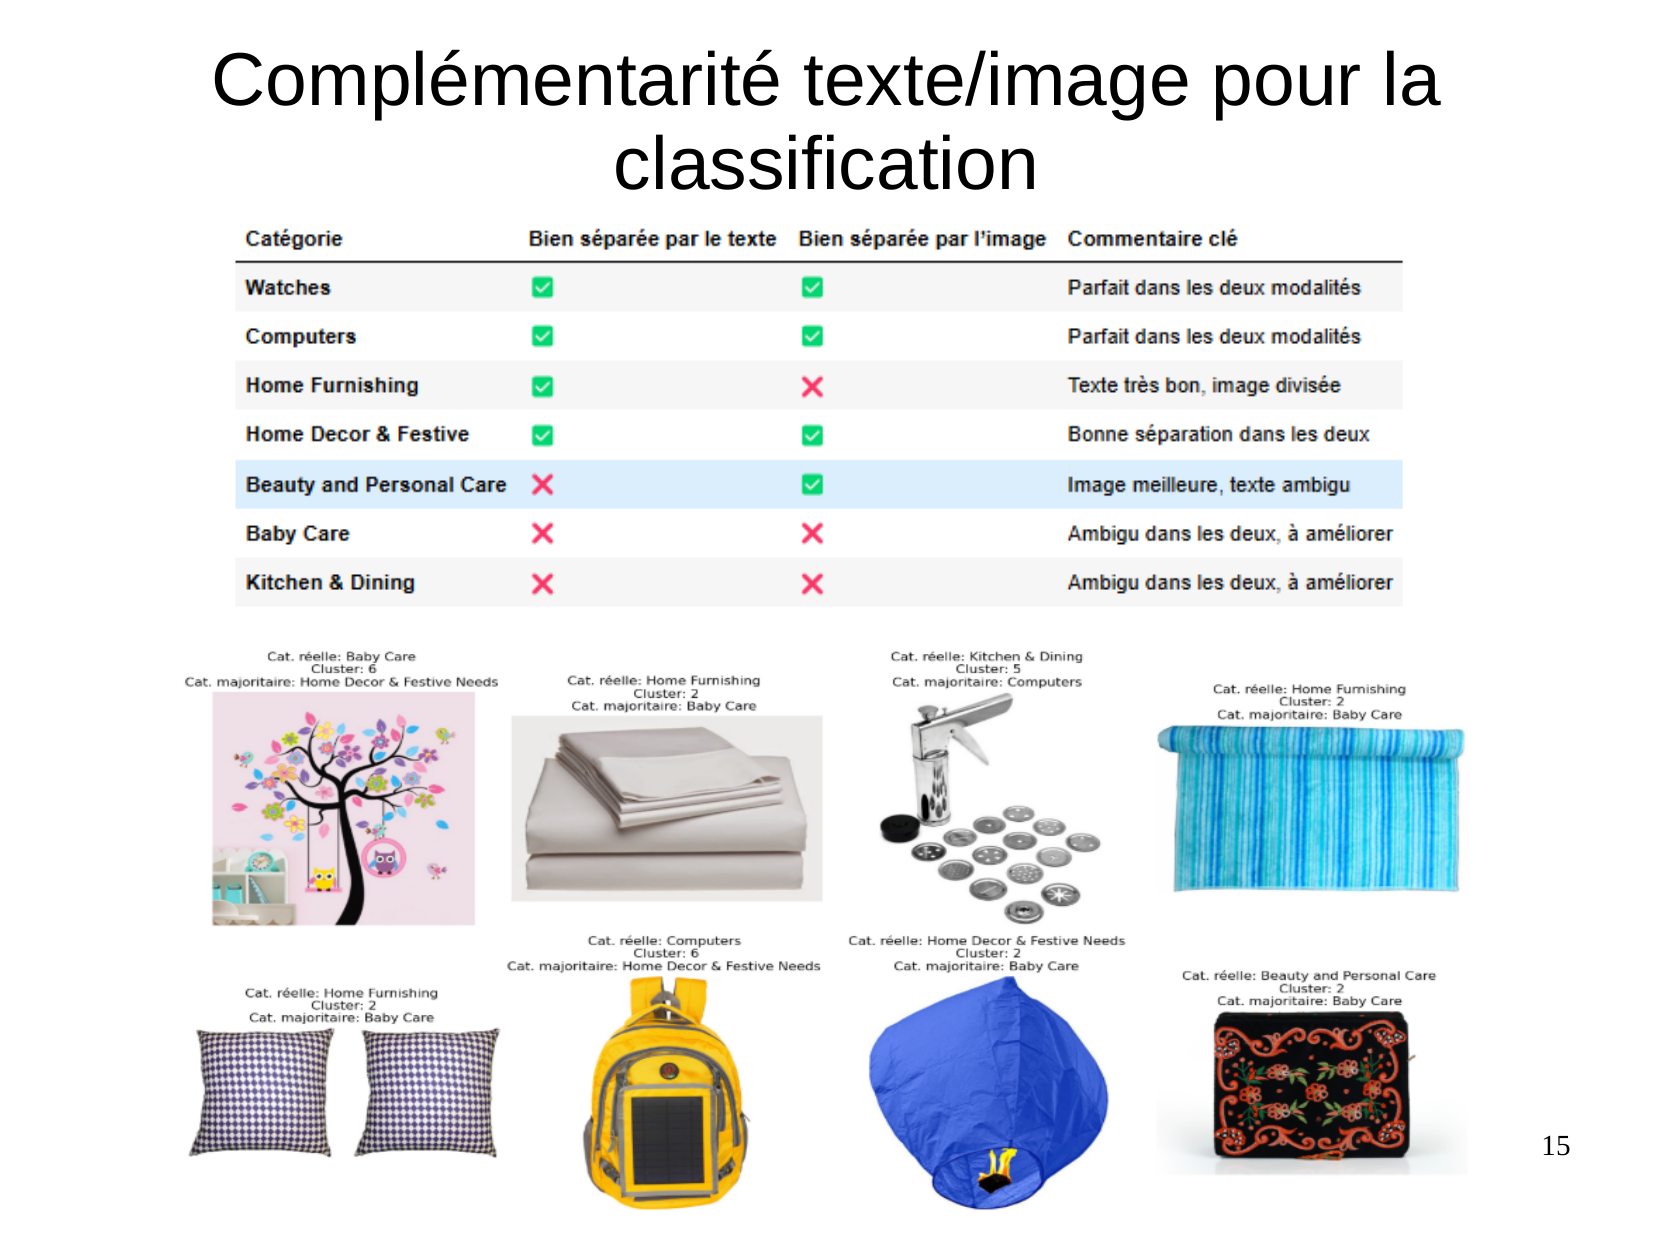

# Complémentarité texte/image pour la classification
15